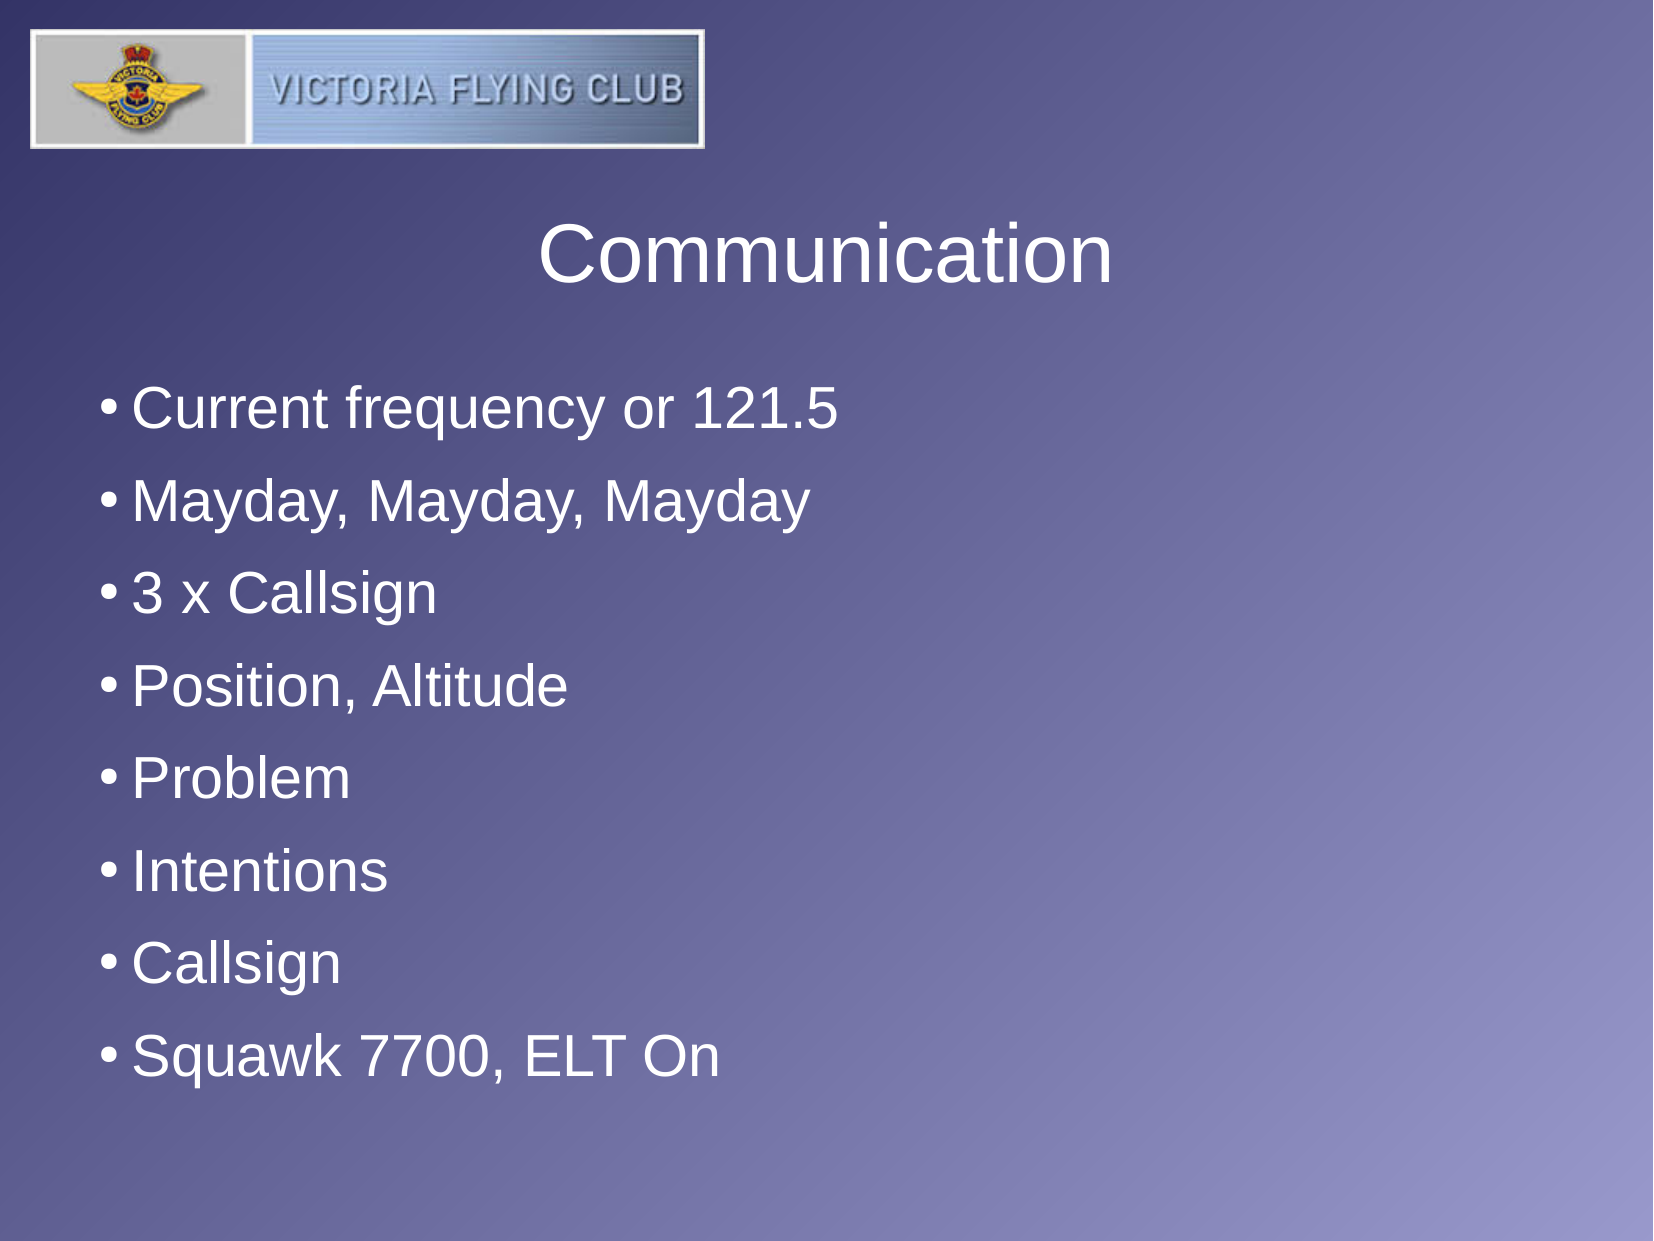

# Communication
Current frequency or 121.5
Mayday, Mayday, Mayday
3 x Callsign
Position, Altitude
Problem
Intentions
Callsign
Squawk 7700, ELT On